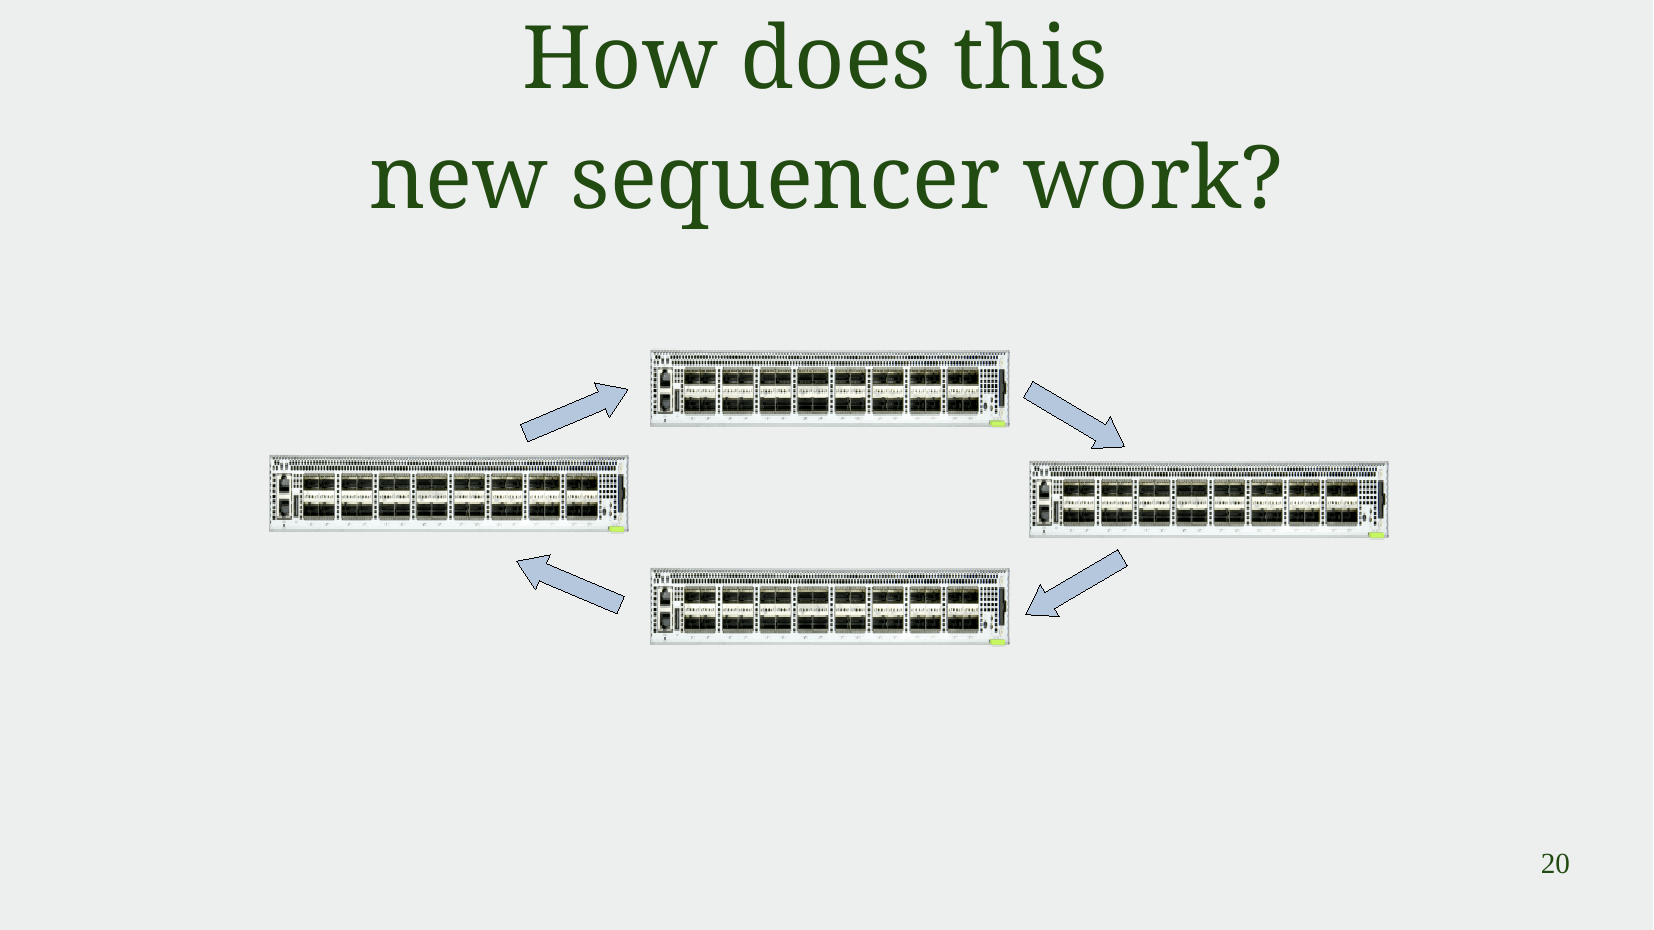

# How does this new sequencer work?
20